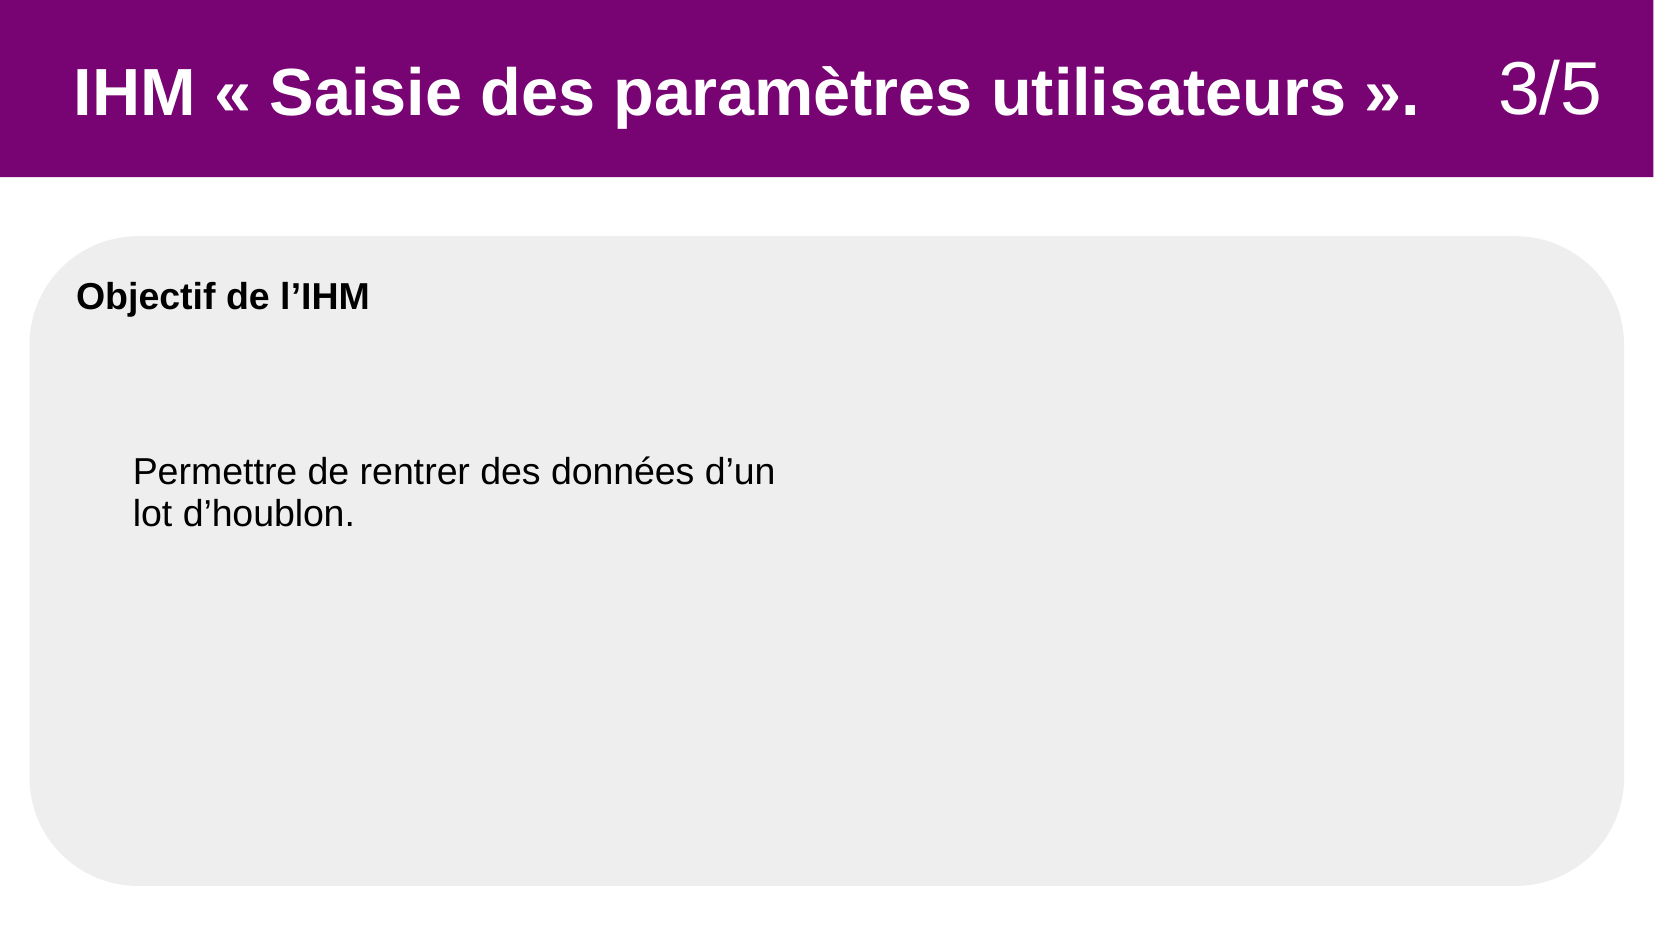

3/5
IHM « Saisie des paramètres utilisateurs ».
Objectif de l’IHM
Permettre de rentrer des données d’un lot d’houblon.